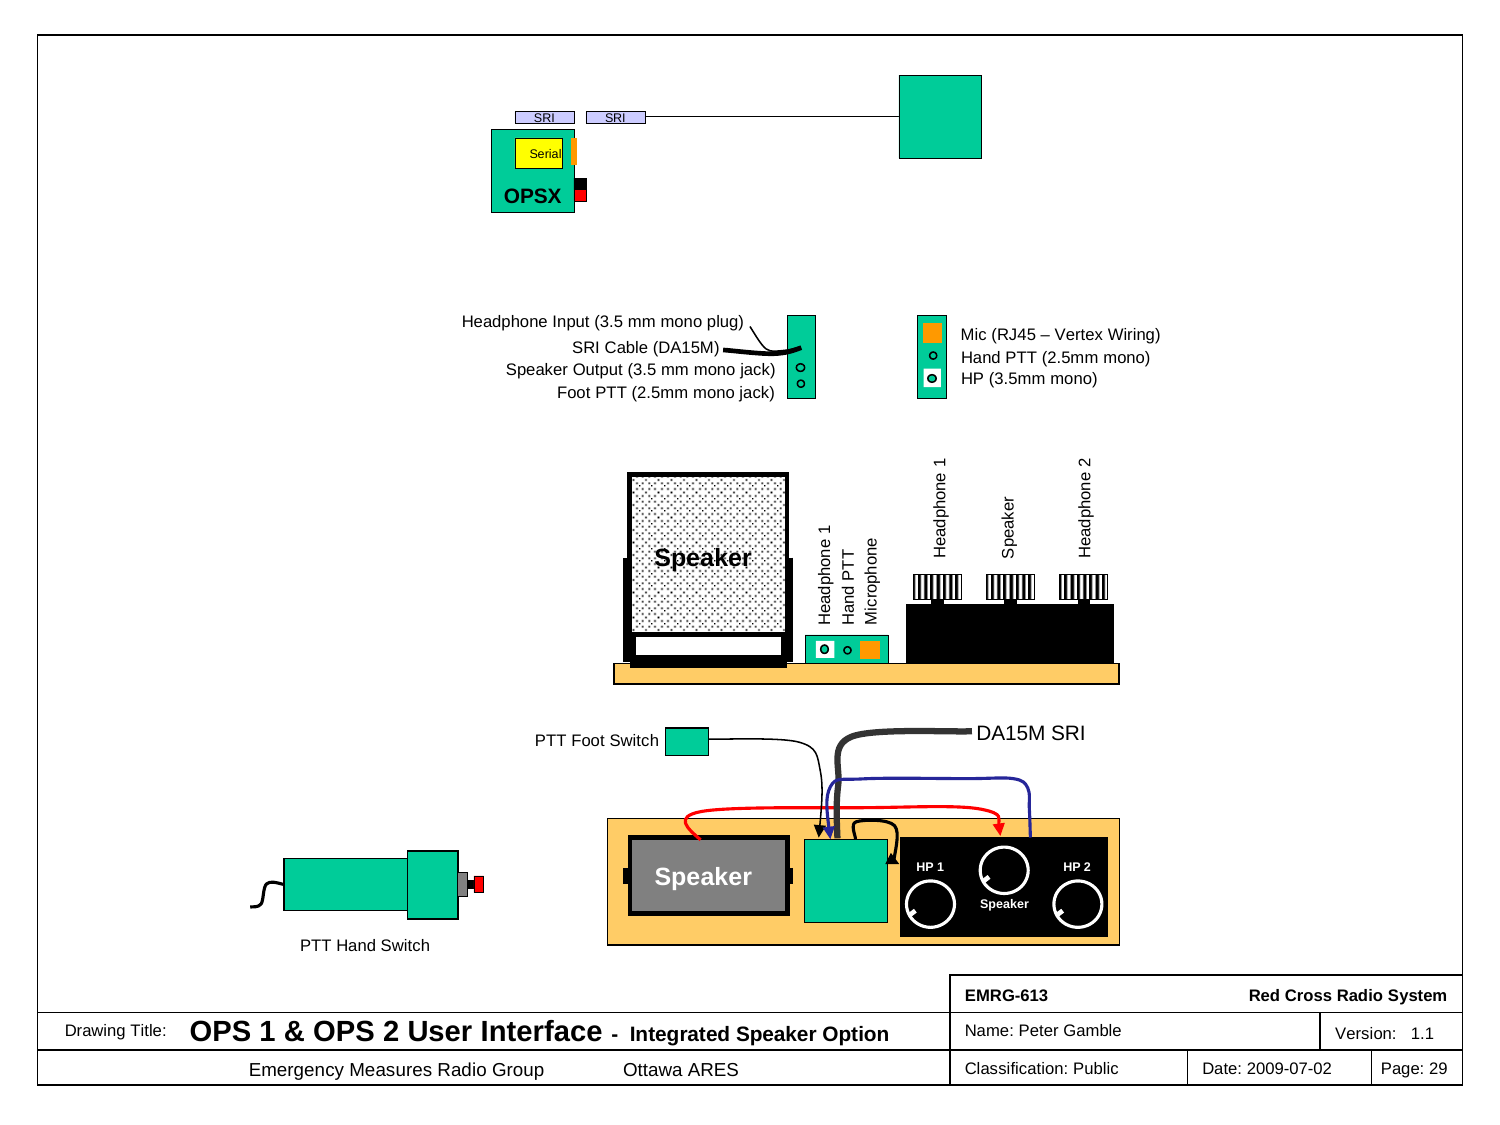

SRI
SRI
Serial
OPSX
Headphone Input (3.5 mm mono plug)
Mic (RJ45 – Vertex Wiring)
SRI Cable (DA15M)
Hand PTT (2.5mm mono)
Speaker Output (3.5 mm mono jack)
HP (3.5mm mono)
Foot PTT (2.5mm mono jack)
Headphone 2
Headphone 1
Speaker
Speaker
Headphone 1
Microphone
Hand PTT
DA15M SRI
PTT Foot Switch
HP 1
HP 2
Speaker
Speaker
PTT Hand Switch
OPS 1 & OPS 2 User Interface - Integrated Speaker Option
Emergency Measures Radio Group Ottawa ARES
Page: